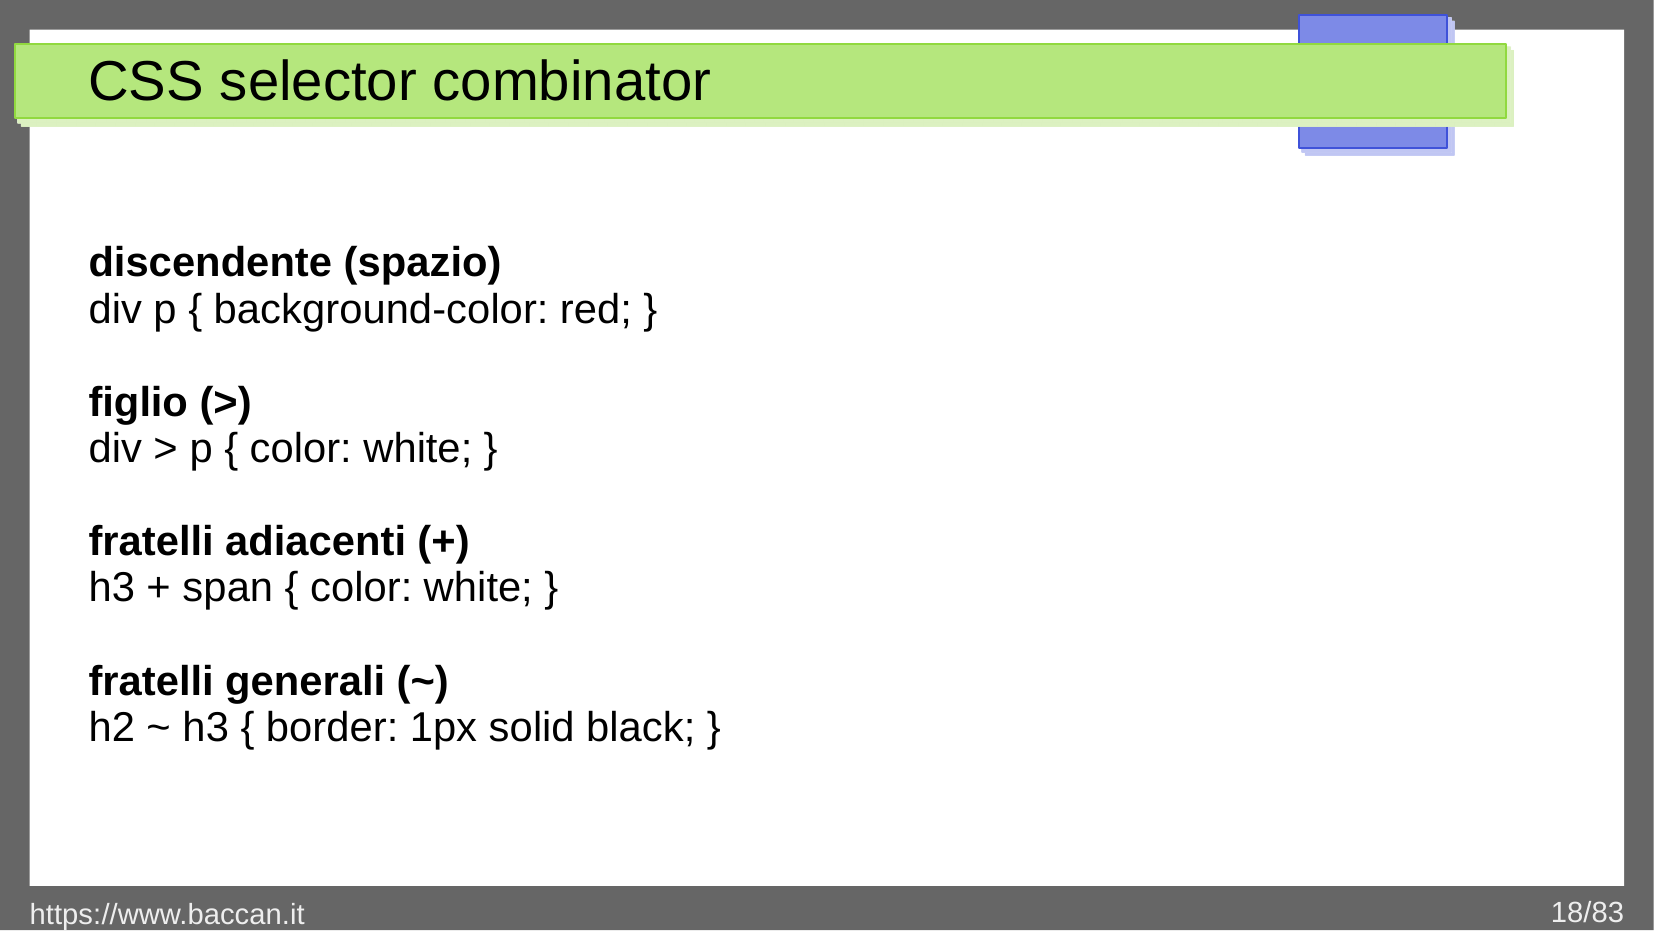

# CSS selector combinator
discendente (spazio)
div p { background-color: red; }
figlio (>)
div > p { color: white; }
fratelli adiacenti (+)
h3 + span { color: white; }
fratelli generali (~)
h2 ~ h3 { border: 1px solid black; }
18
https://www.baccan.it